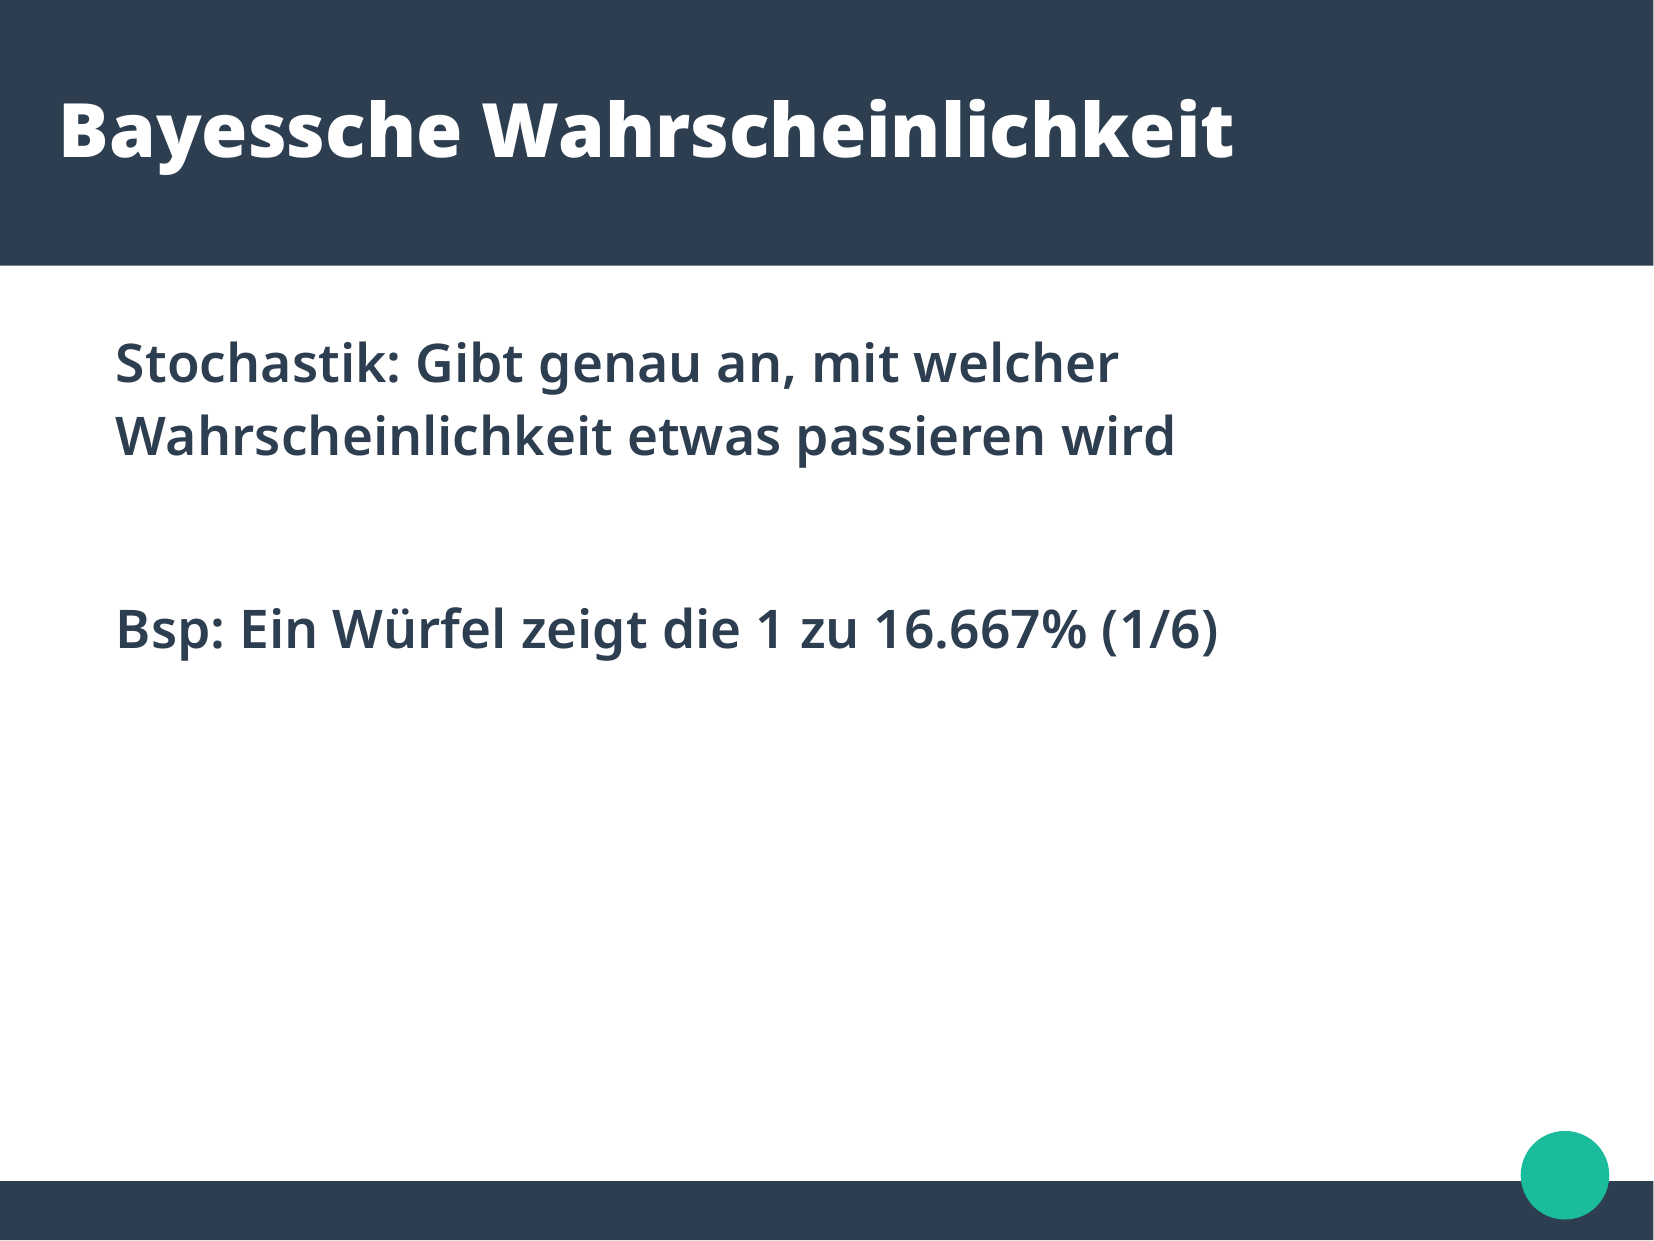

# Bayessche Wahrscheinlichkeit
Stochastik: Gibt genau an, mit welcher Wahrscheinlichkeit etwas passieren wird
Bsp: Ein Würfel zeigt die 1 zu 16.667% (1/6)
.